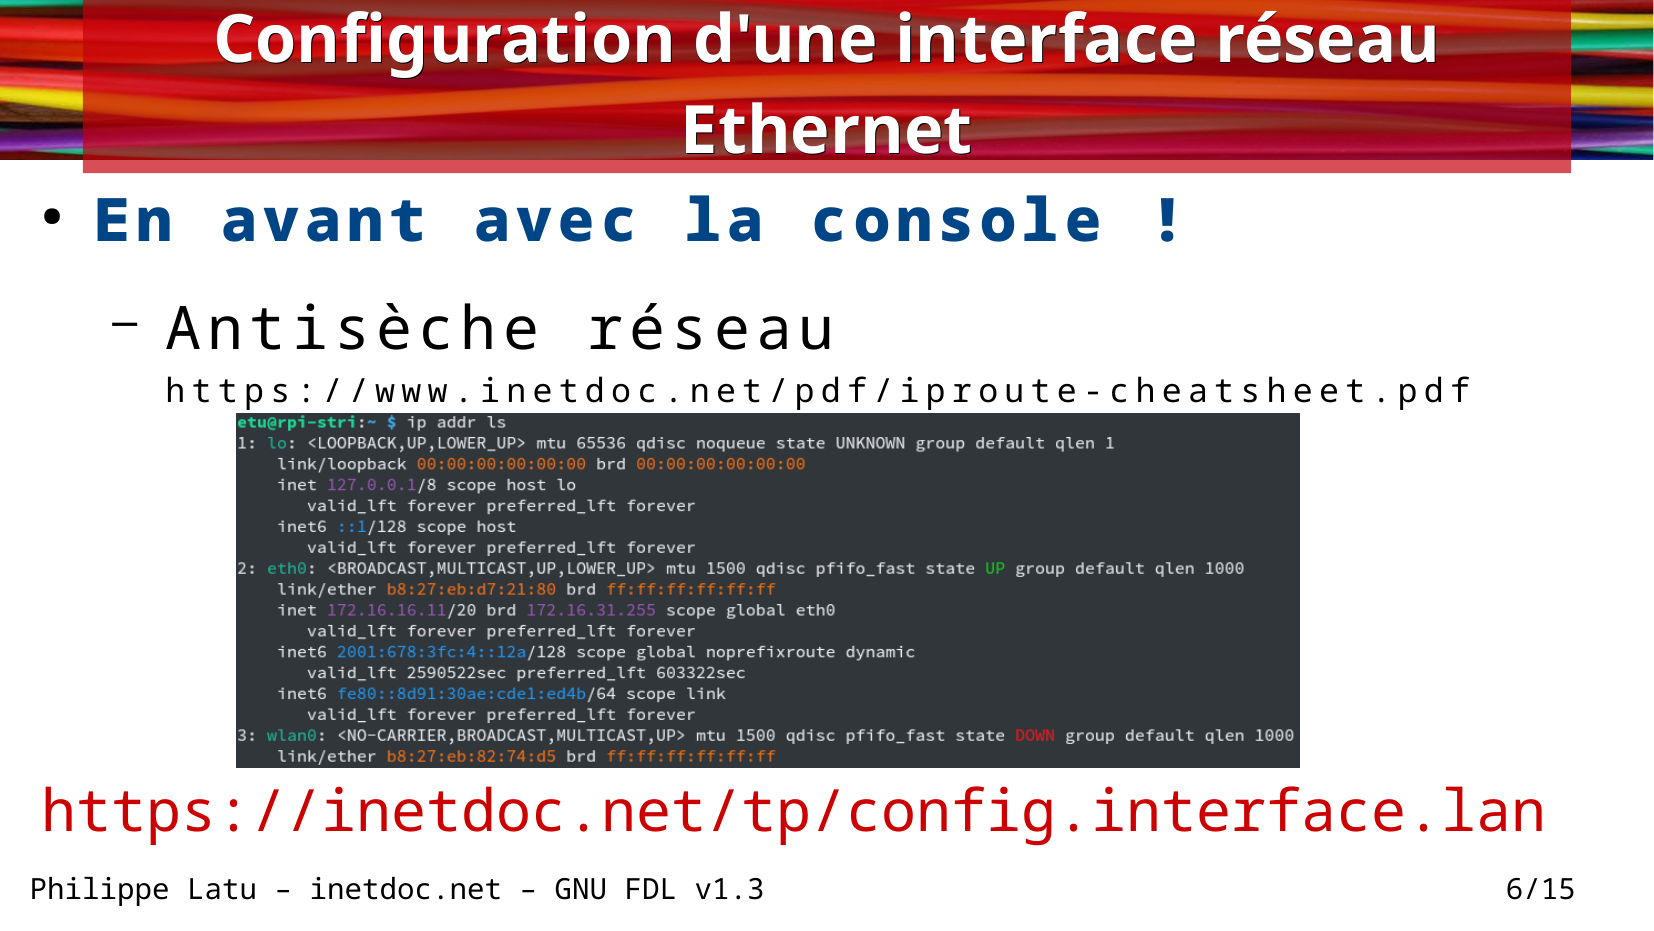

Configuration d'une interface réseau Ethernet
# En avant avec la console !
Antisèche réseau https://www.inetdoc.net/pdf/iproute-cheatsheet.pdf
https://inetdoc.net/tp/config.interface.lan
Philippe Latu – inetdoc.net – GNU FDL v1.3											6/15